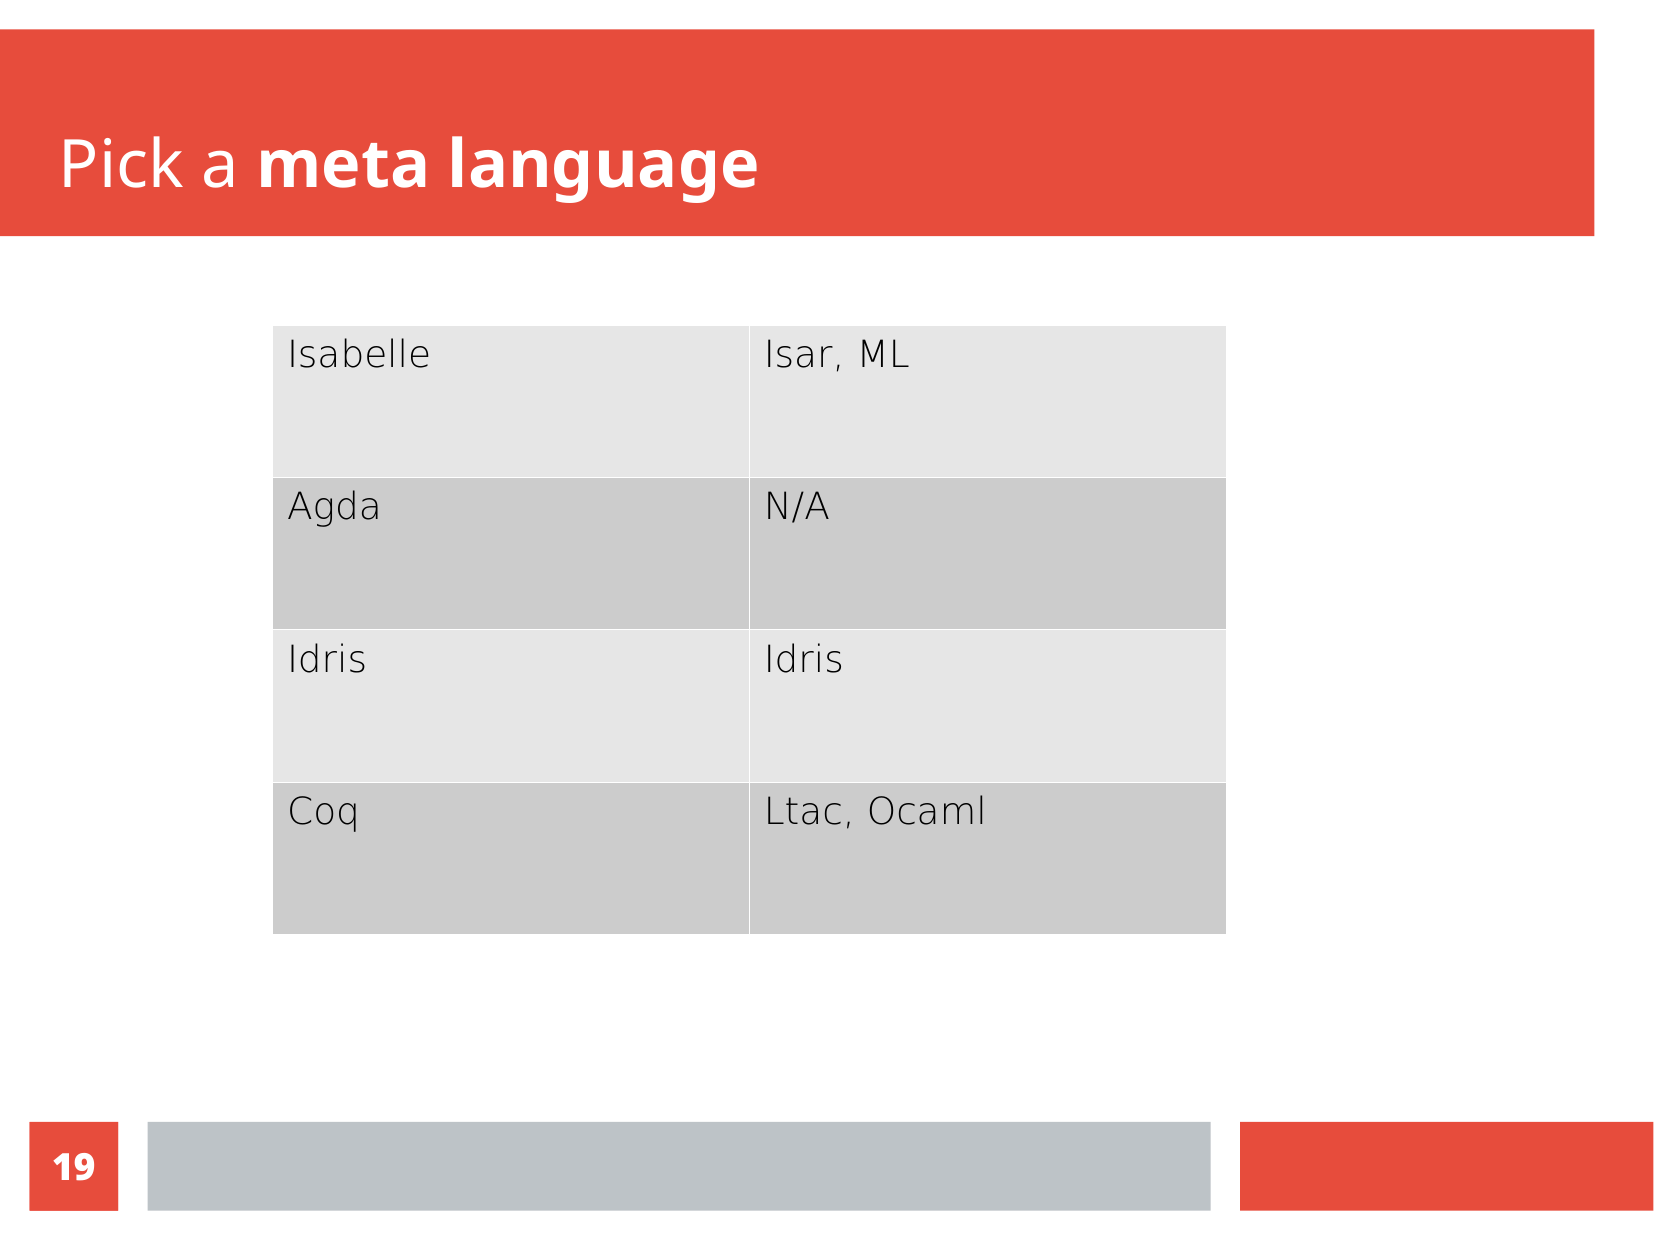

# Pick a meta language
| Isabelle | Isar, ML |
| --- | --- |
| Agda | N/A |
| Idris | Idris |
| Coq | Ltac, Ocaml |
19